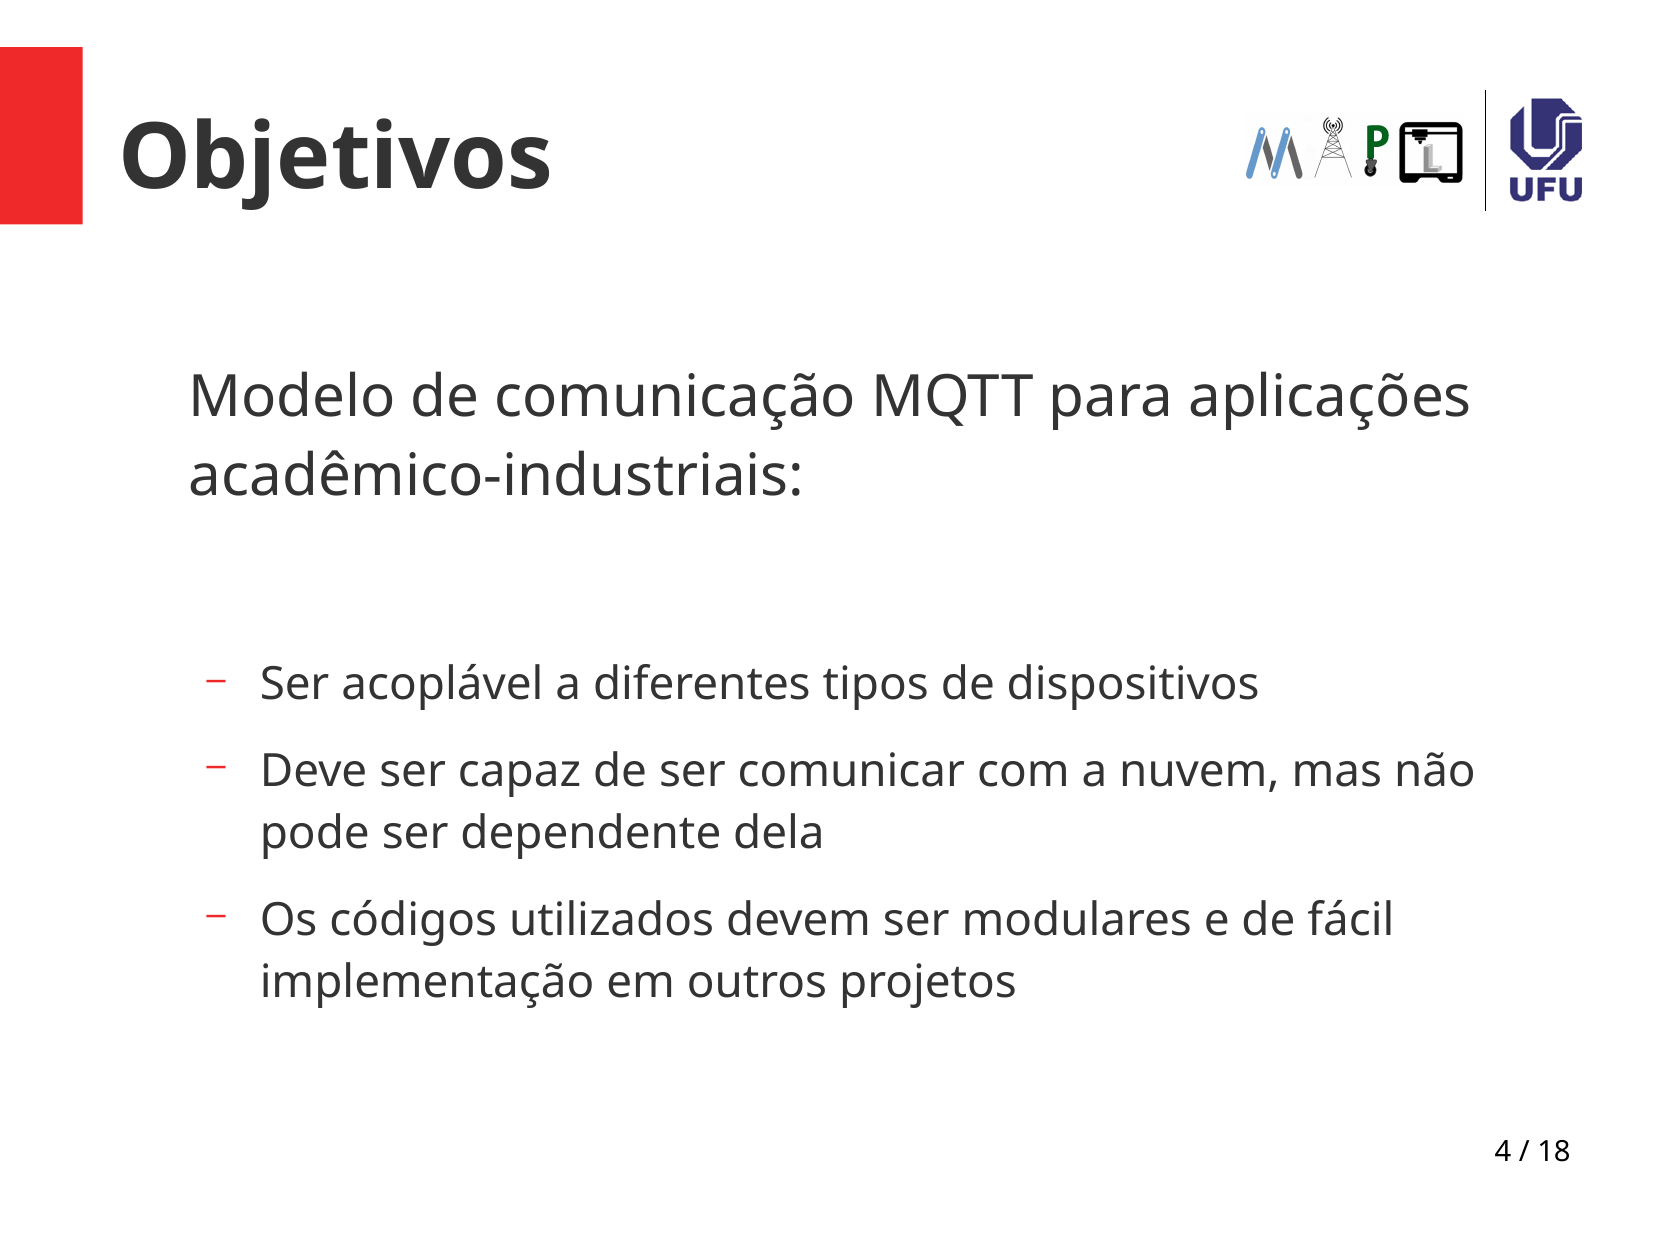

# Objetivos
Modelo de comunicação MQTT para aplicações acadêmico-industriais:
Ser acoplável a diferentes tipos de dispositivos
Deve ser capaz de ser comunicar com a nuvem, mas não pode ser dependente dela
Os códigos utilizados devem ser modulares e de fácil implementação em outros projetos
4